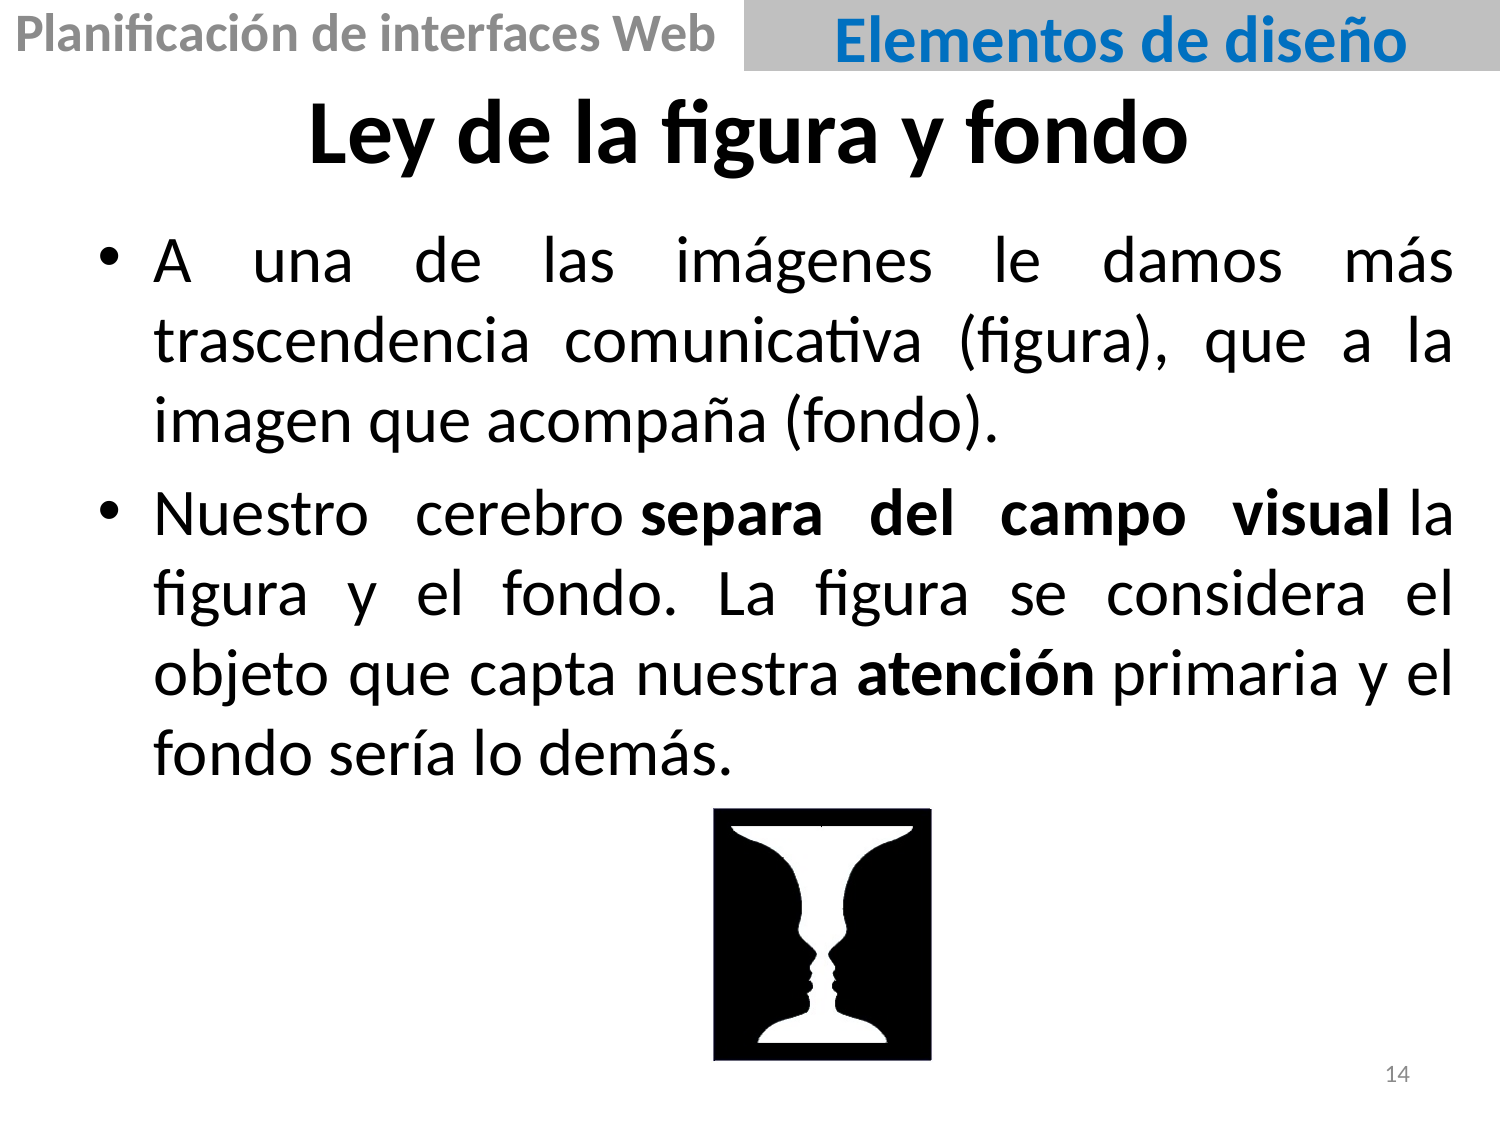

Planificación de interfaces Web
Elementos de diseño
# Ley de la figura y fondo
A una de las imágenes le damos más trascendencia comunicativa (figura), que a la imagen que acompaña (fondo).
Nuestro cerebro separa del campo visual la figura y el fondo. La figura se considera el objeto que capta nuestra atención primaria y el fondo sería lo demás.